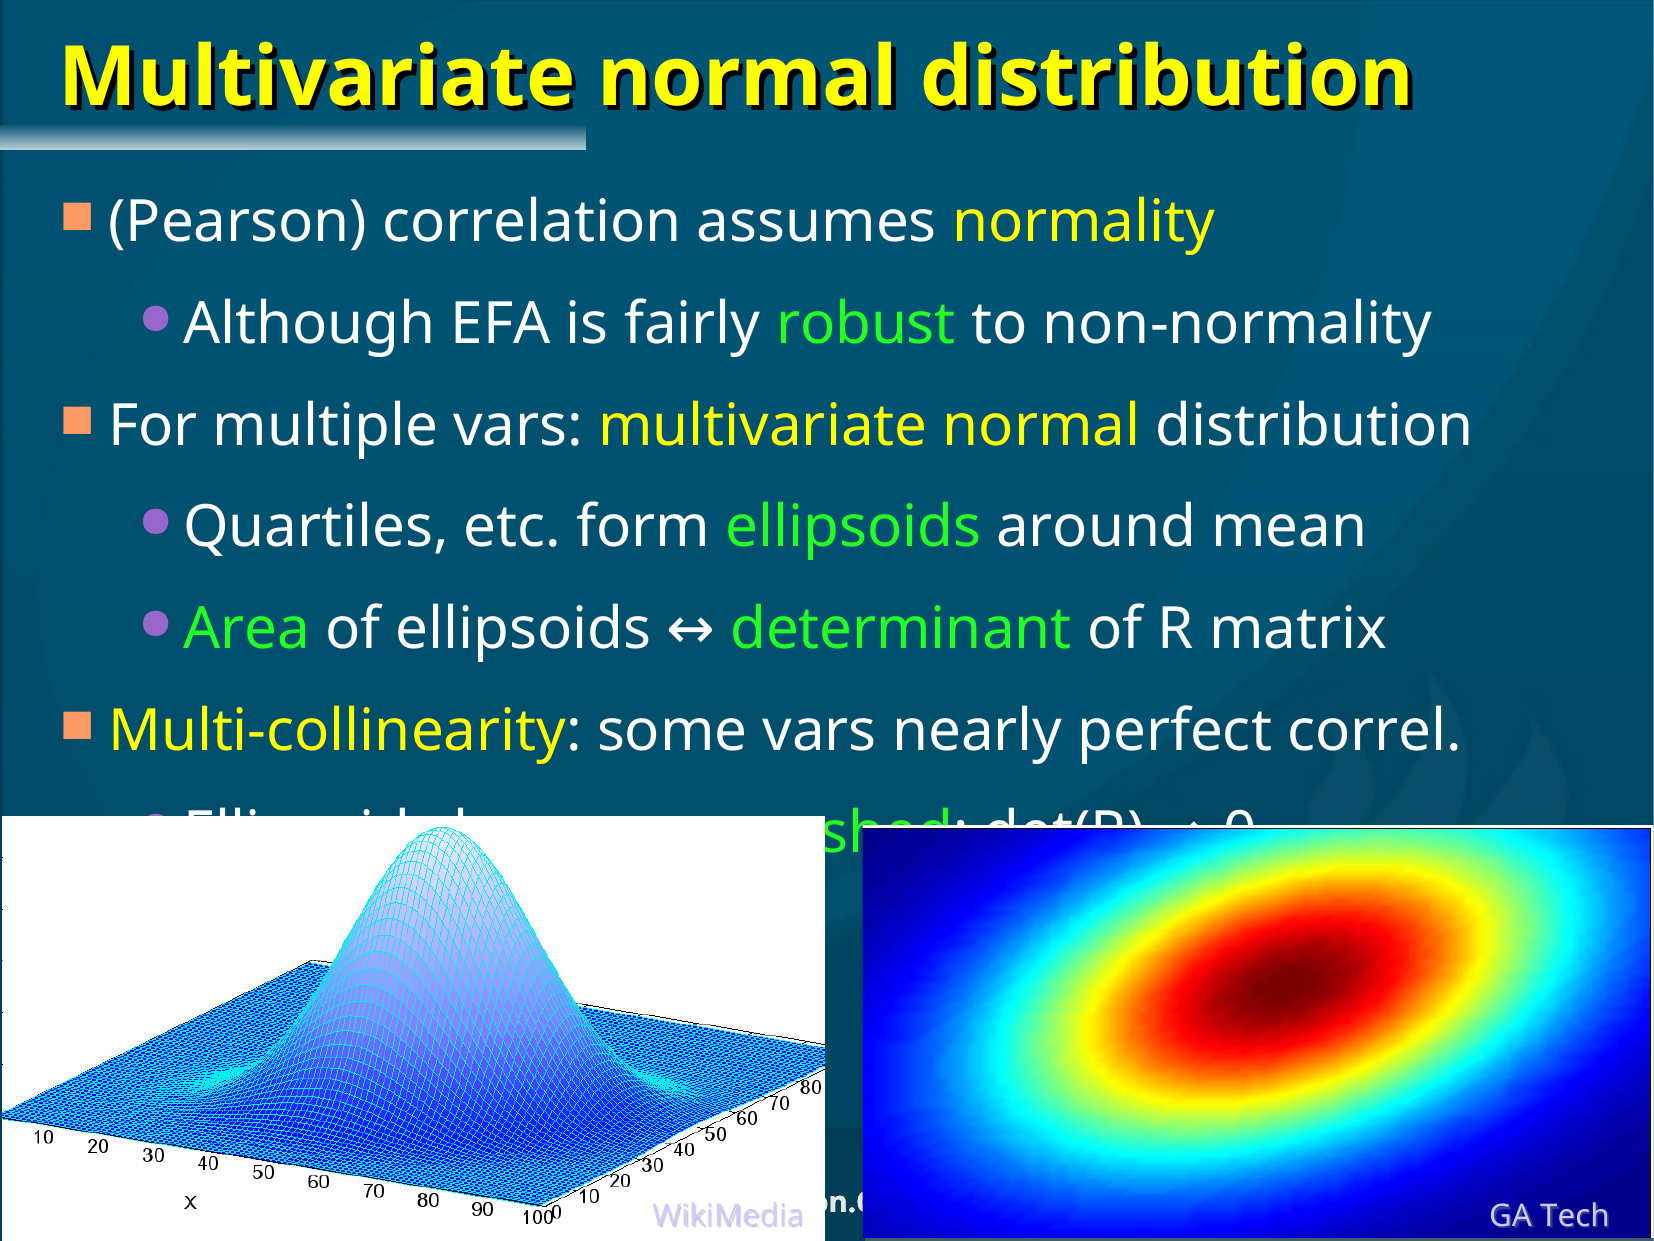

# Multivariate normal distribution
(Pearson) correlation assumes normality
Although EFA is fairly robust to non-normality
For multiple vars: multivariate normal distribution
Quartiles, etc. form ellipsoids around mean
Area of ellipsoids ↔ determinant of R matrix
Multi-collinearity: some vars nearly perfect correl.
Ellipsoids become squashed; det(R) → 0
CPSY501: EFA and Canon.Corr.
3 Dec 2010
9
WikiMedia
GA Tech